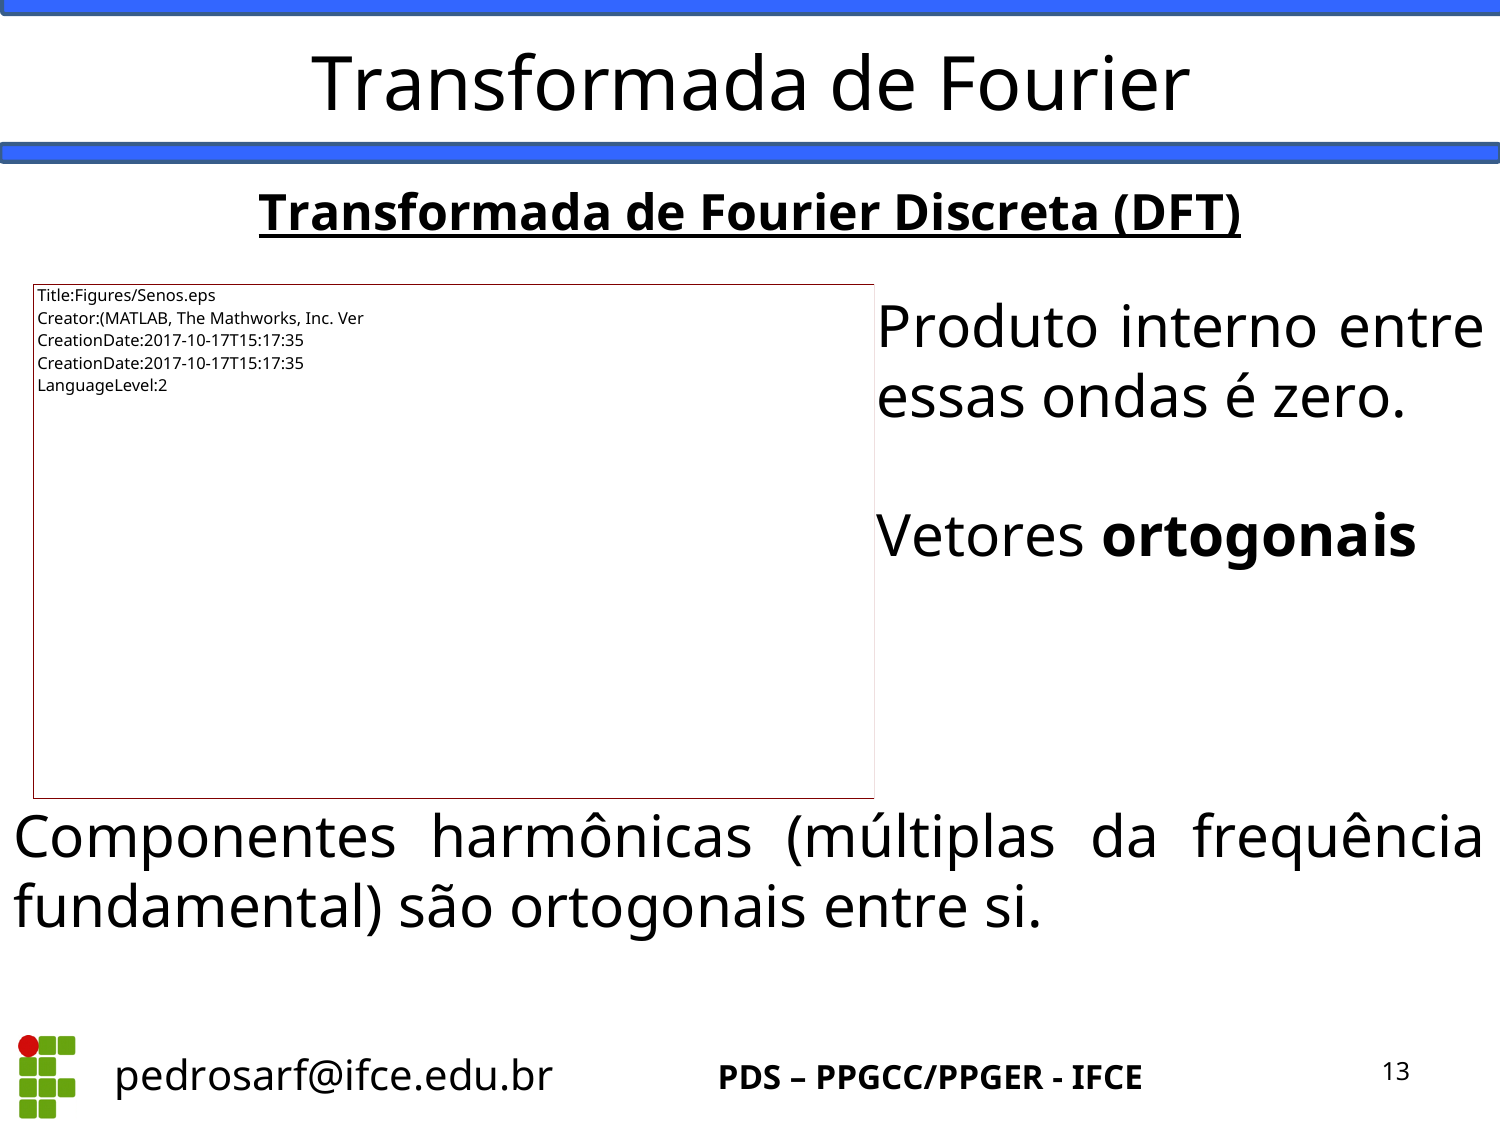

Transformada de Fourier
Transformada de Fourier Discreta (DFT)
Produto interno entre essas ondas é zero.
Vetores ortogonais
Componentes harmônicas (múltiplas da frequência fundamental) são ortogonais entre si.